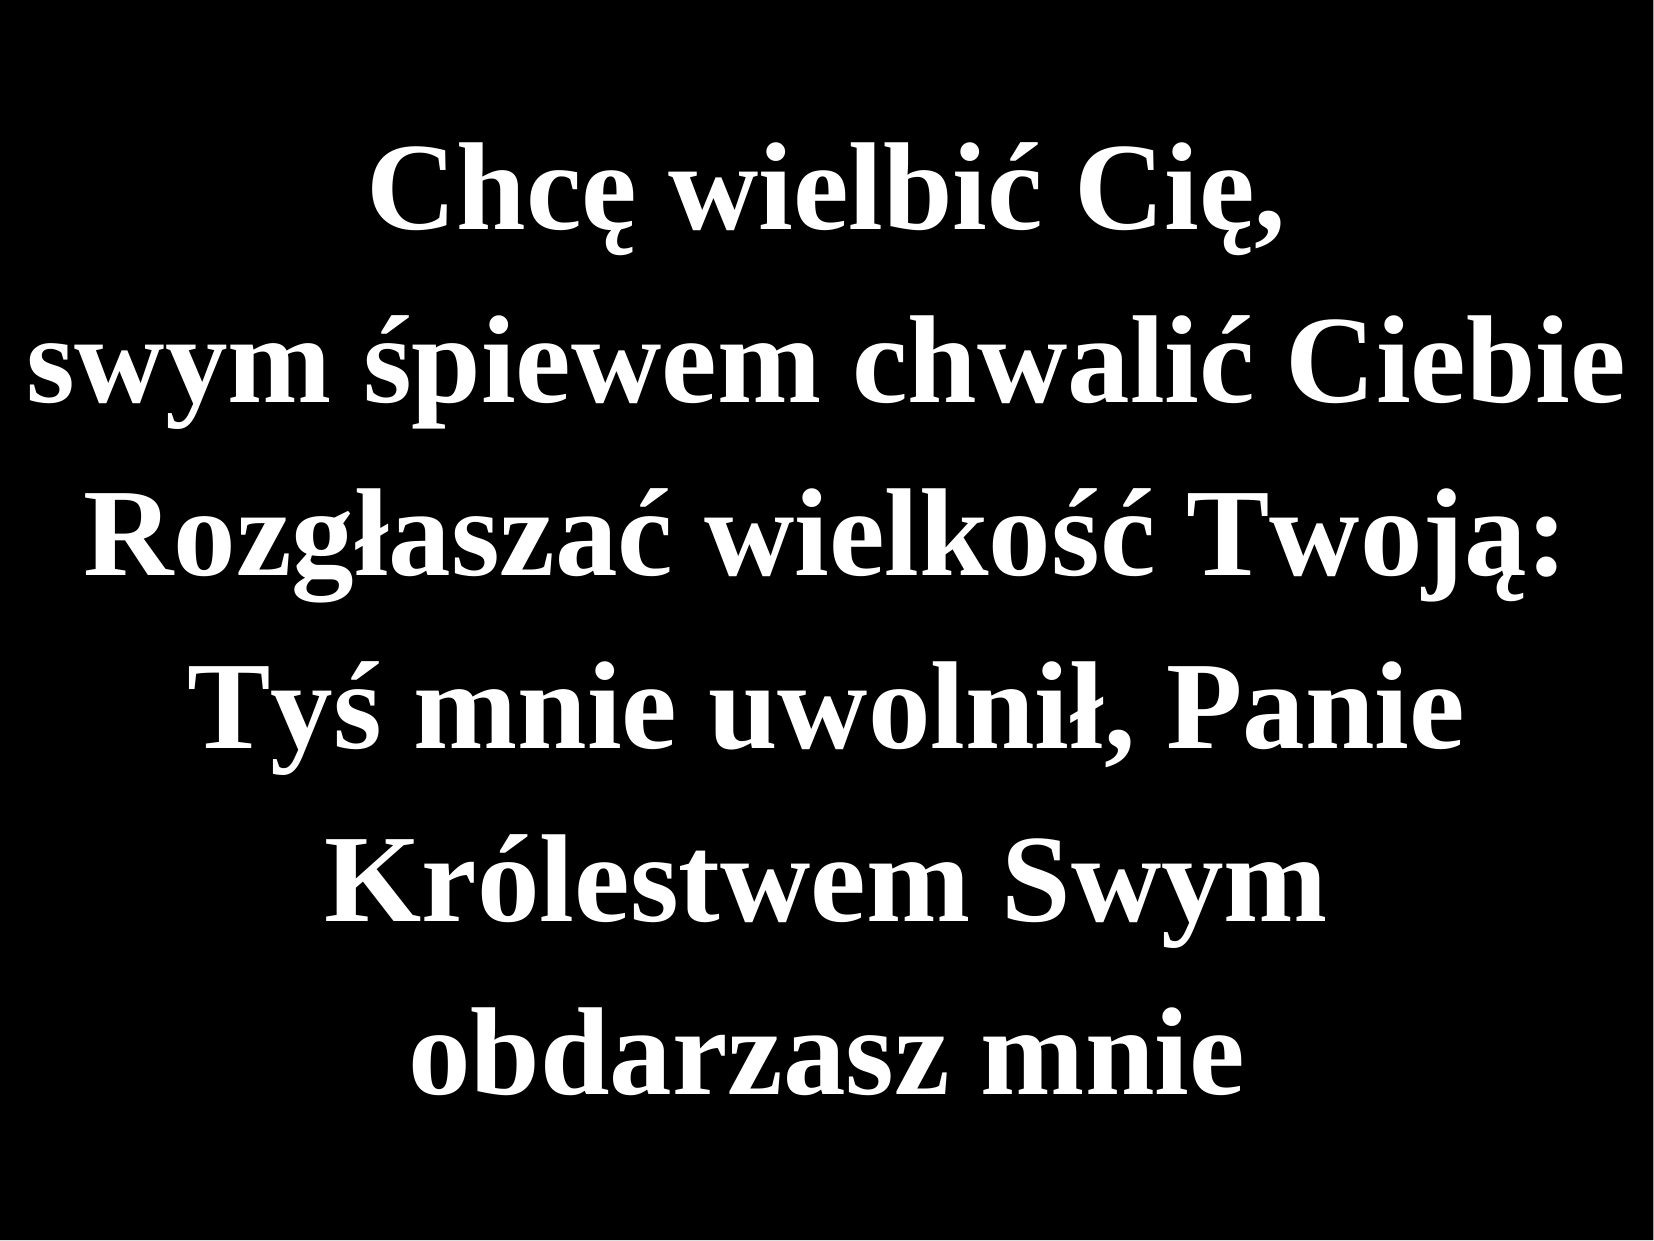

# Chcę wielbić Cię, ppp swym śpiewem chwalić Ciebie ppp Rozgłaszać wielkość Twoją: ppp Tyś mnie uwolnił, Panie ppp Królestwem Swym ppp obdarzasz mnie